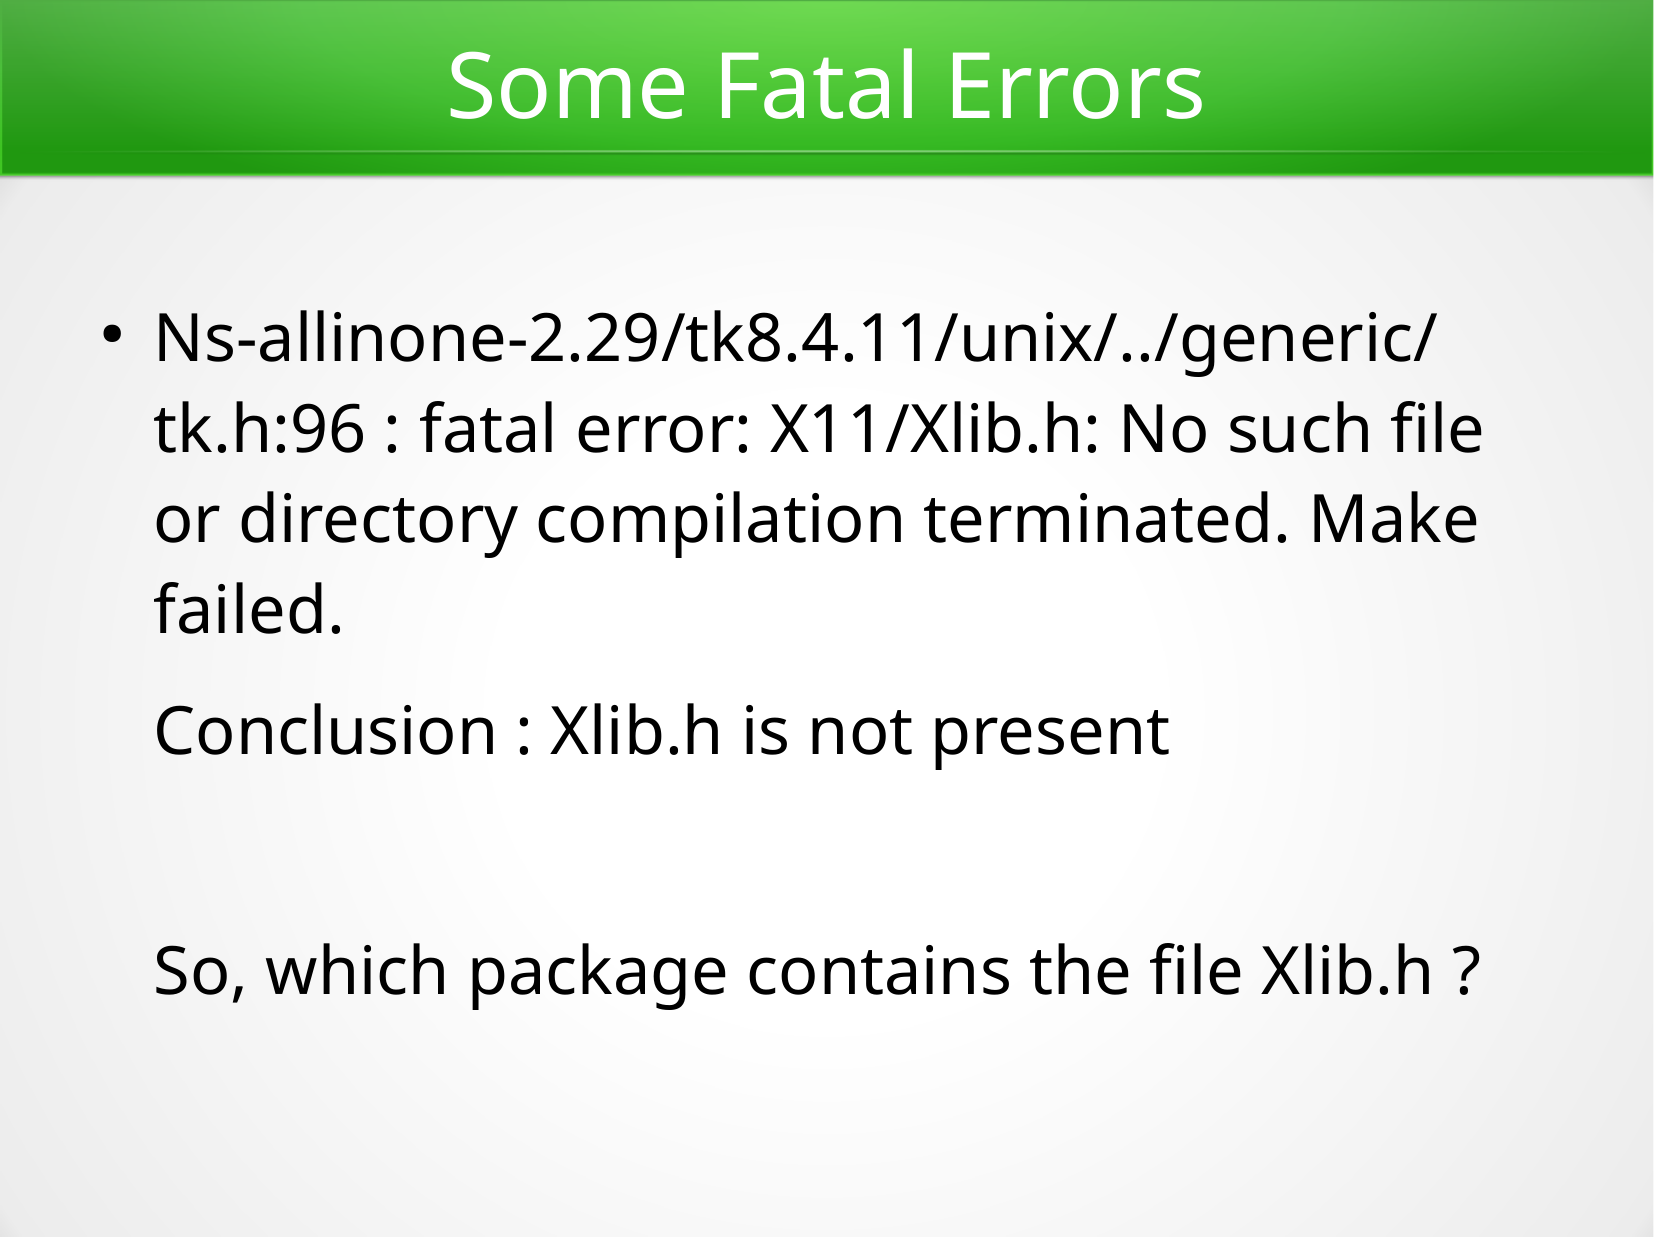

# Some Fatal Errors
Ns-allinone-2.29/tk8.4.11/unix/../generic/tk.h:96 : fatal error: X11/Xlib.h: No such file or directory compilation terminated. Make failed.
Conclusion : Xlib.h is not present
So, which package contains the file Xlib.h ?